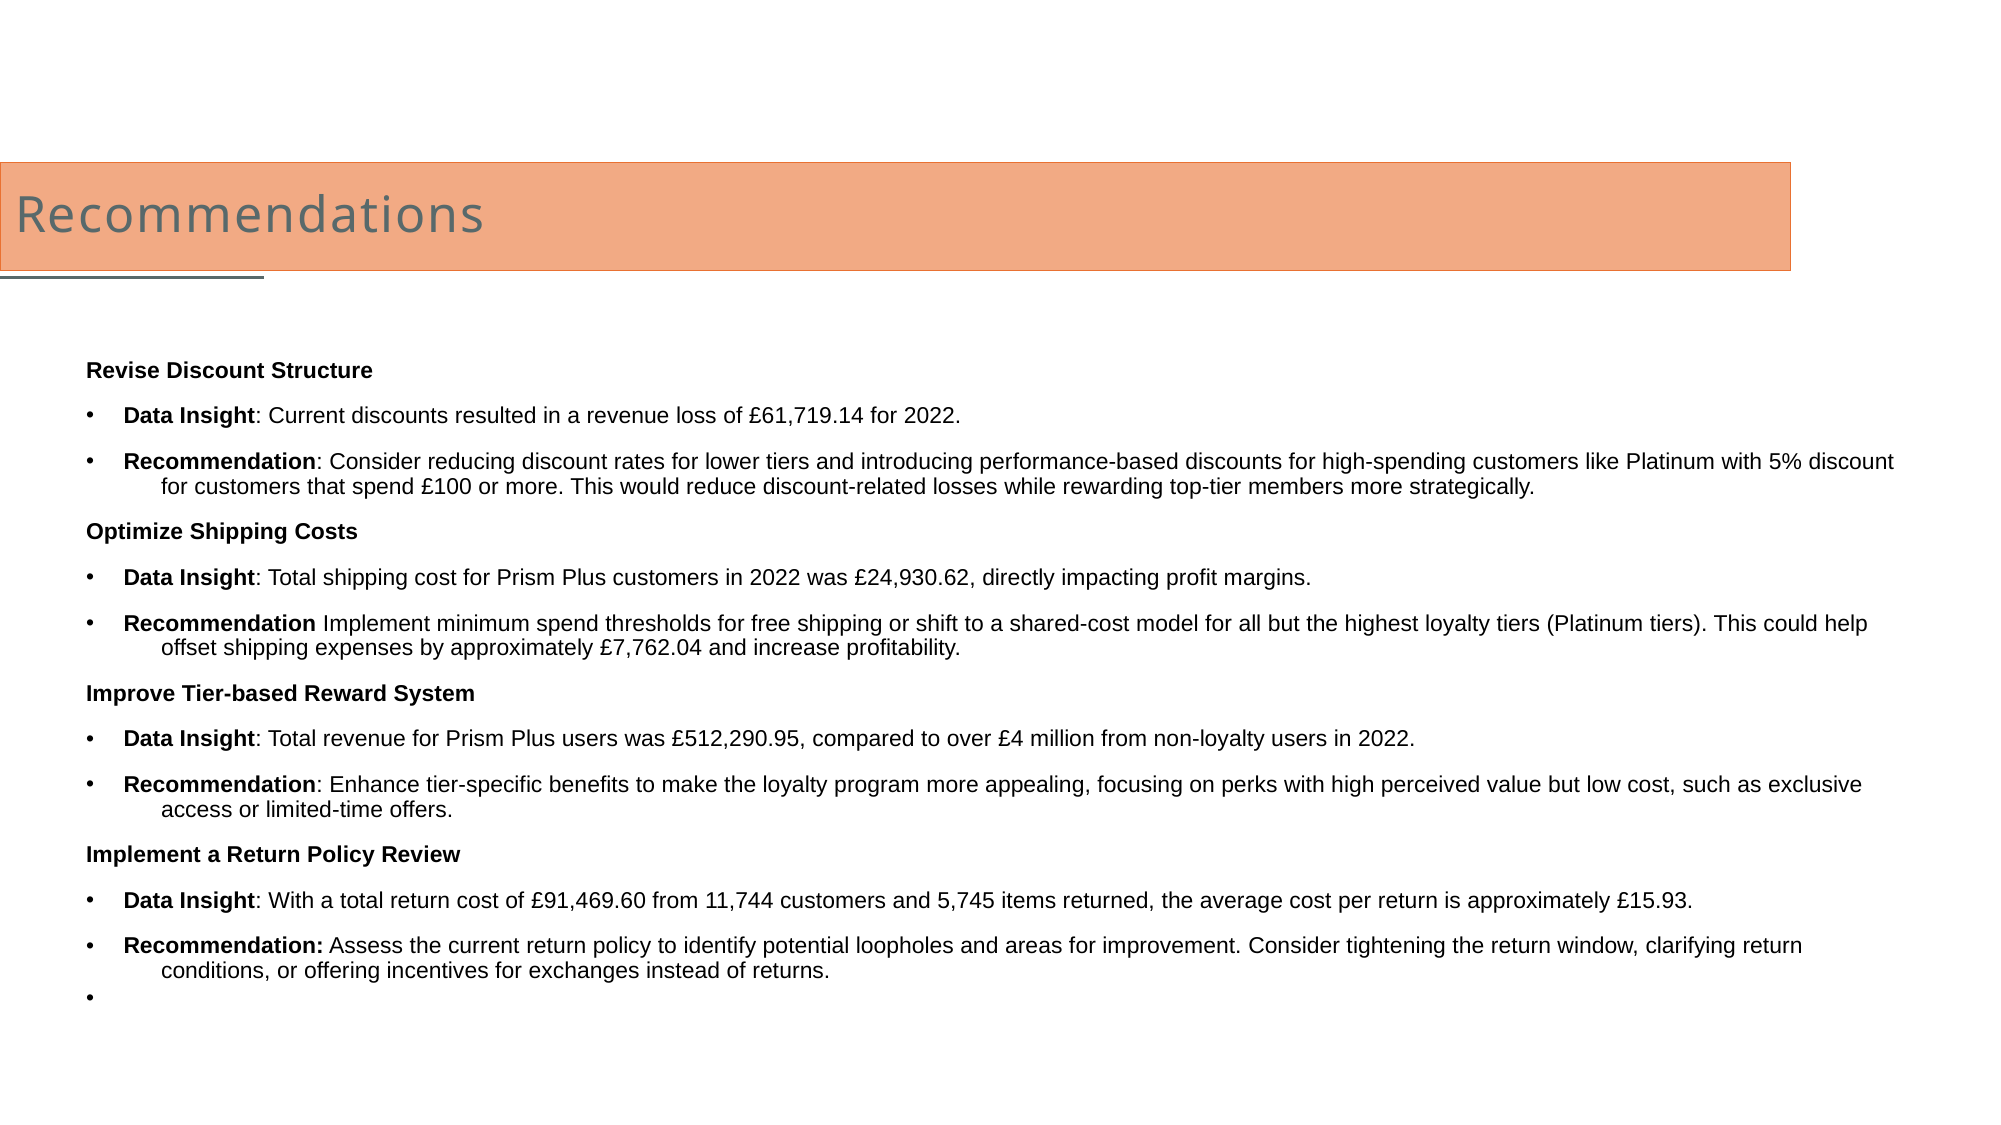

Recommendations
# Revise Discount Structure
Data Insight: Current discounts resulted in a revenue loss of £61,719.14 for 2022.
Recommendation: Consider reducing discount rates for lower tiers and introducing performance-based discounts for high-spending customers like Platinum with 5% discount for customers that spend £100 or more. This would reduce discount-related losses while rewarding top-tier members more strategically.
Optimize Shipping Costs
Data Insight: Total shipping cost for Prism Plus customers in 2022 was £24,930.62, directly impacting profit margins.
Recommendation Implement minimum spend thresholds for free shipping or shift to a shared-cost model for all but the highest loyalty tiers (Platinum tiers). This could help offset shipping expenses by approximately £7,762.04 and increase profitability.
Improve Tier-based Reward System
Data Insight: Total revenue for Prism Plus users was £512,290.95, compared to over £4 million from non-loyalty users in 2022.
Recommendation: Enhance tier-specific benefits to make the loyalty program more appealing, focusing on perks with high perceived value but low cost, such as exclusive access or limited-time offers.
Implement a Return Policy Review
Data Insight: With a total return cost of £91,469.60 from 11,744 customers and 5,745 items returned, the average cost per return is approximately £15.93.
Recommendation: Assess the current return policy to identify potential loopholes and areas for improvement. Consider tightening the return window, clarifying return conditions, or offering incentives for exchanges instead of returns.